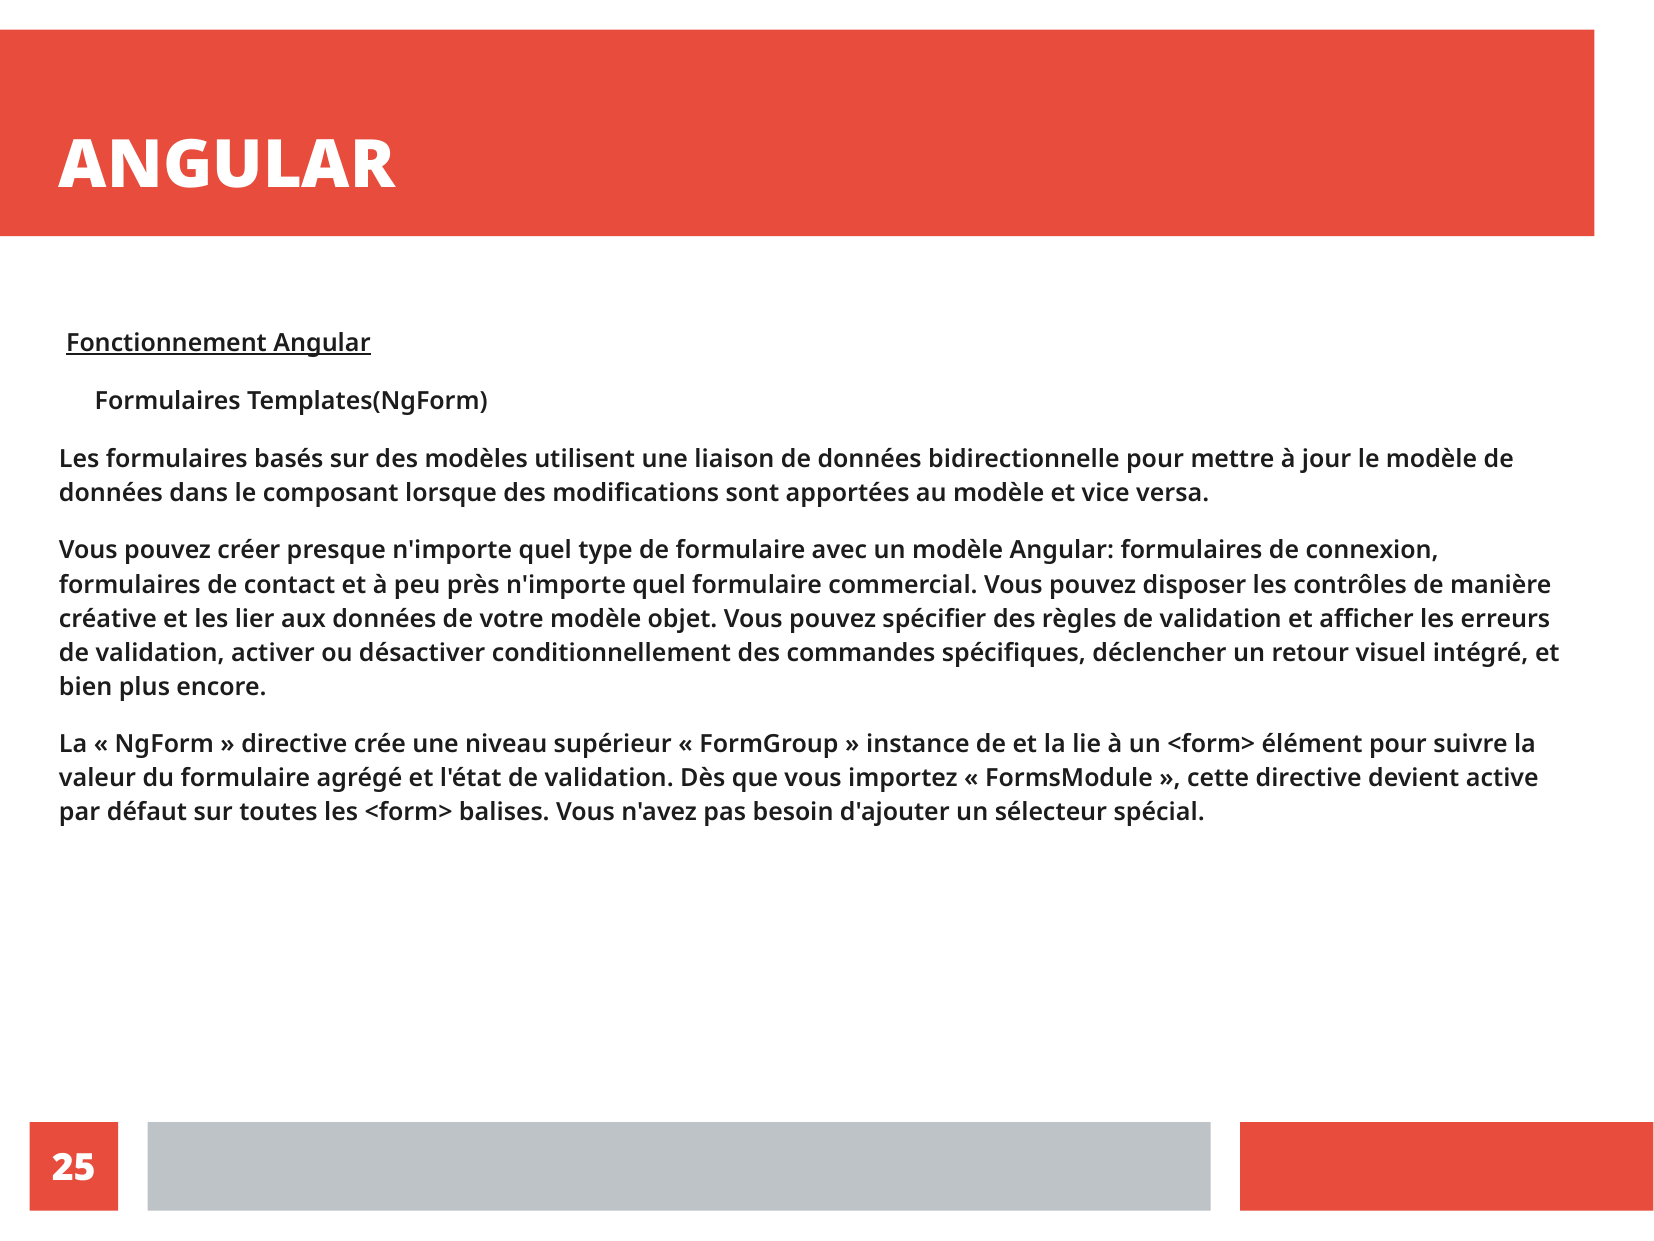

# ANGULAR
Fonctionnement Angular
Formulaires Templates(NgForm)
Les formulaires basés sur des modèles utilisent une liaison de données bidirectionnelle pour mettre à jour le modèle de données dans le composant lorsque des modifications sont apportées au modèle et vice versa.
Vous pouvez créer presque n'importe quel type de formulaire avec un modèle Angular: formulaires de connexion, formulaires de contact et à peu près n'importe quel formulaire commercial. Vous pouvez disposer les contrôles de manière créative et les lier aux données de votre modèle objet. Vous pouvez spécifier des règles de validation et afficher les erreurs de validation, activer ou désactiver conditionnellement des commandes spécifiques, déclencher un retour visuel intégré, et bien plus encore.
La « NgForm » directive crée une niveau supérieur « FormGroup » instance de et la lie à un <form> élément pour suivre la valeur du formulaire agrégé et l'état de validation. Dès que vous importez « FormsModule », cette directive devient active par défaut sur toutes les <form> balises. Vous n'avez pas besoin d'ajouter un sélecteur spécial.
25